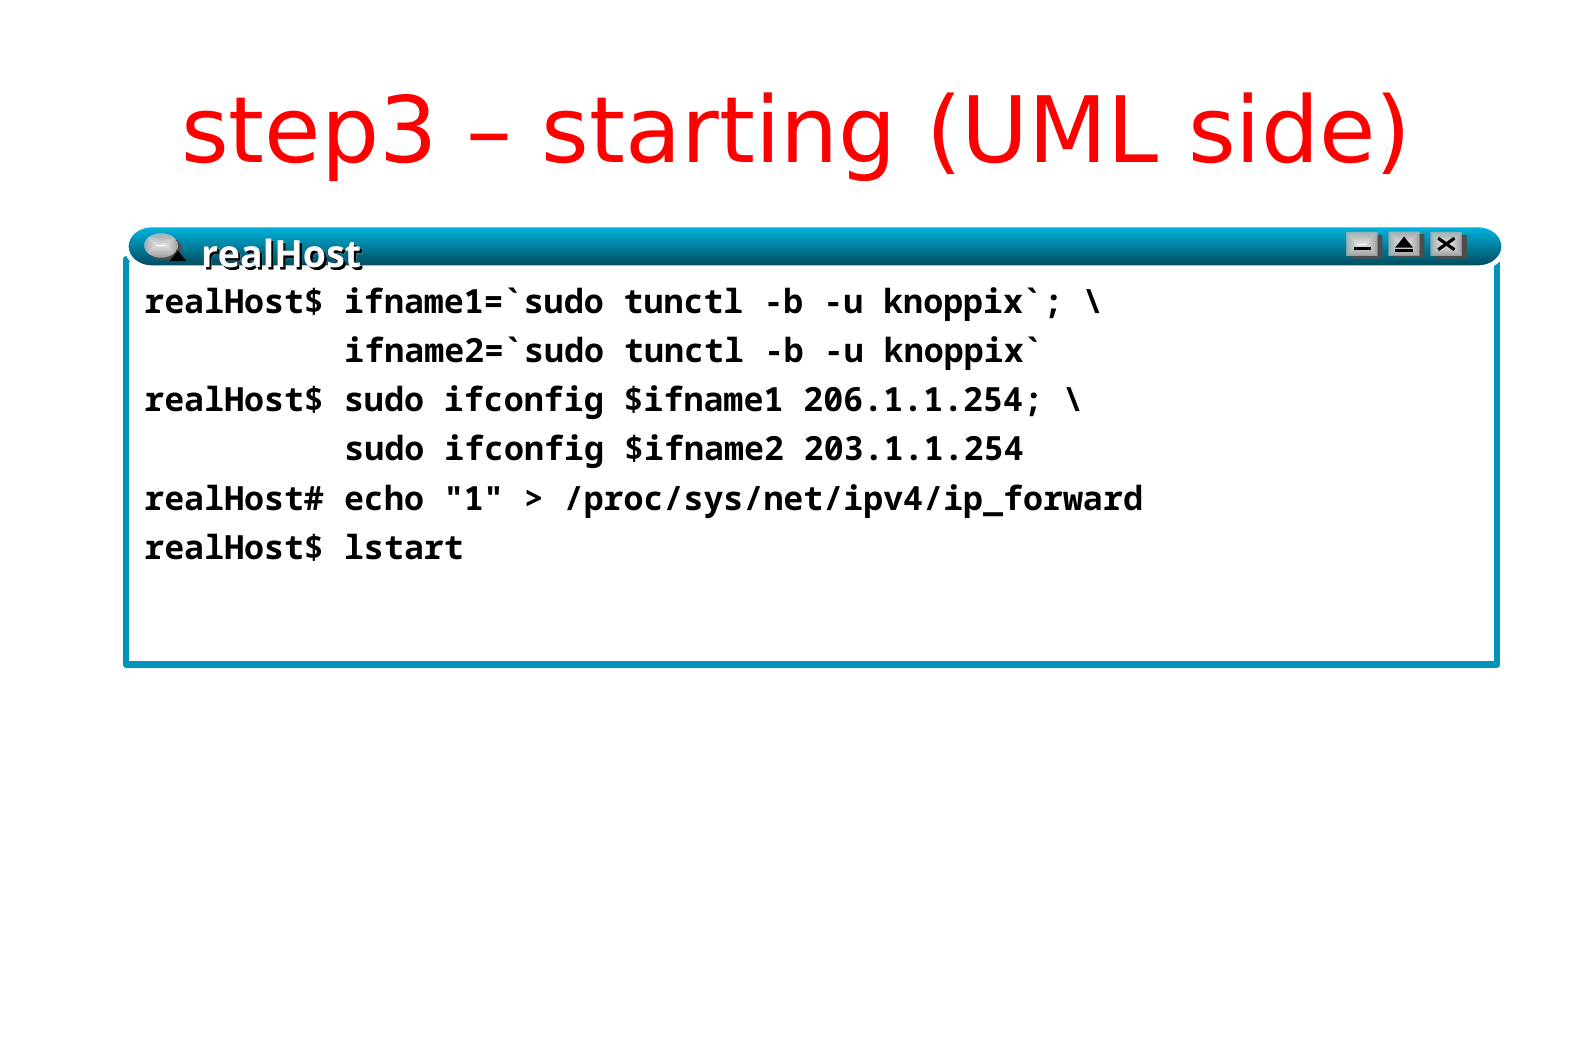

# step3 – starting (UML side)
realHost
 realHost$ ifname1=`sudo tunctl -b -u knoppix`; \
 ifname2=`sudo tunctl -b -u knoppix`
 realHost$ sudo ifconfig $ifname1 206.1.1.254; \
 sudo ifconfig $ifname2 203.1.1.254
 realHost# echo "1" > /proc/sys/net/ipv4/ip_forward
 realHost$ lstart